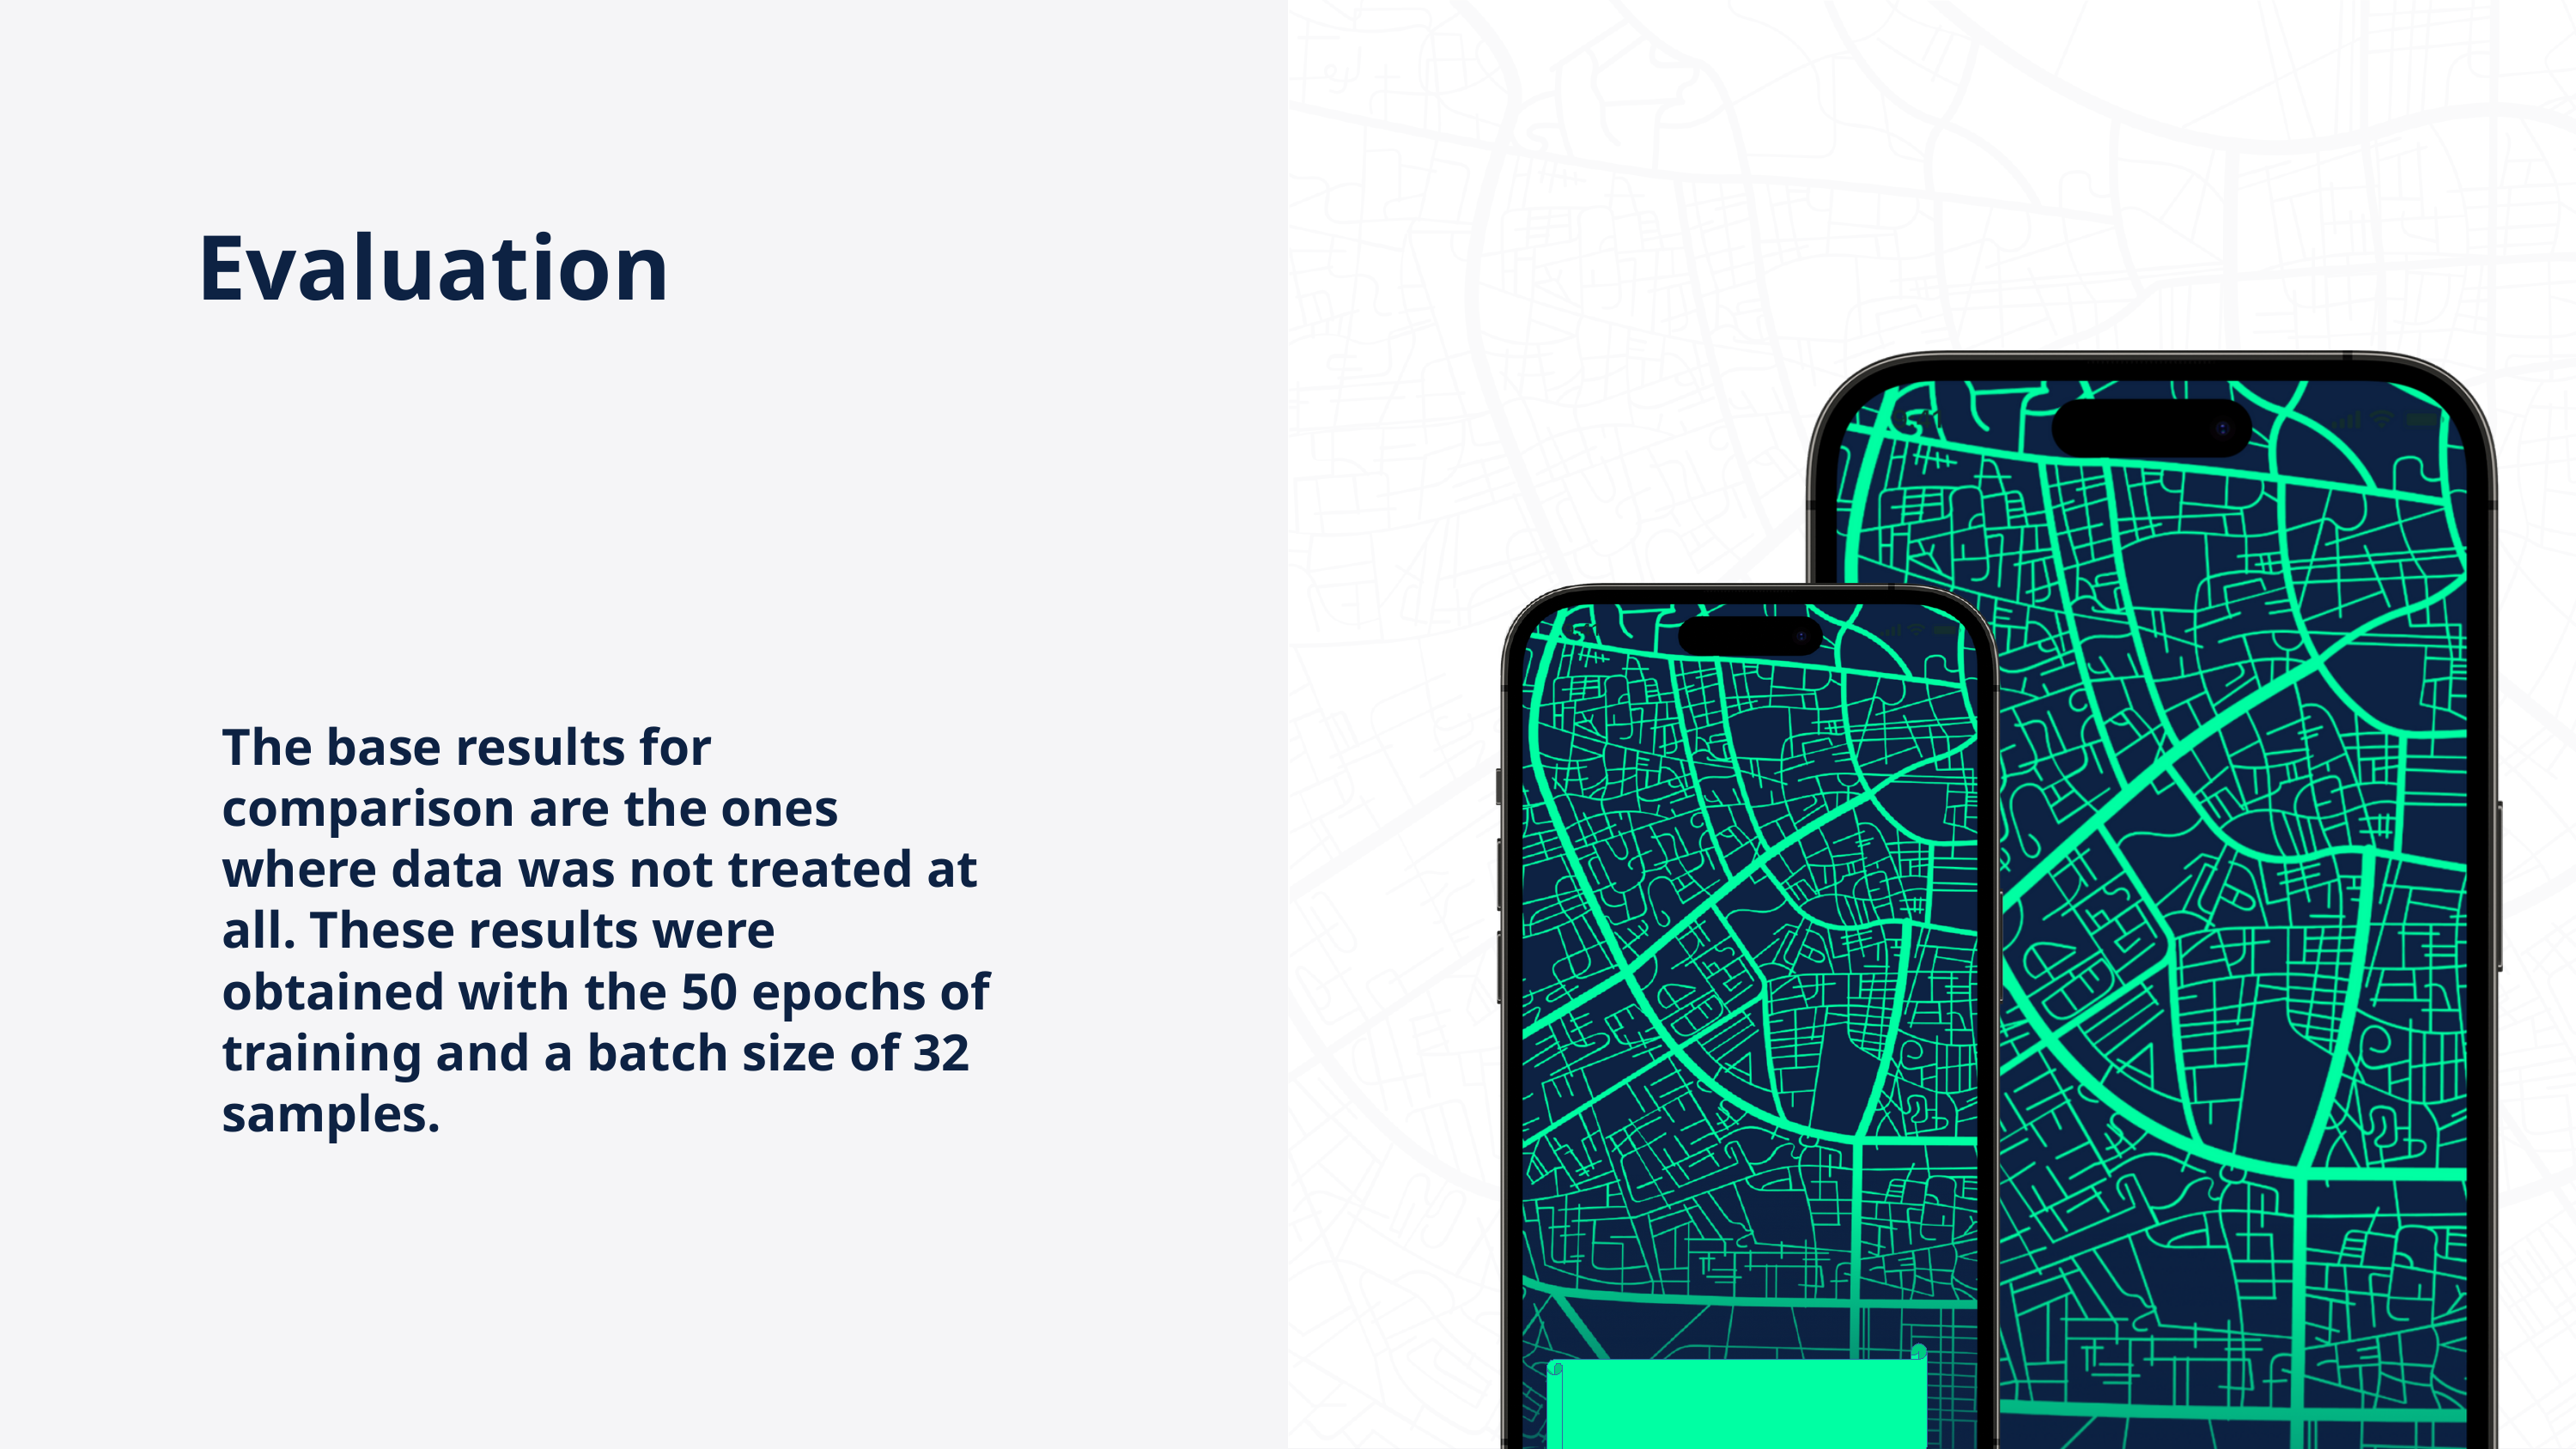

Evaluation
The base results for comparison are the ones where data was not treated at all. These results were obtained with the 50 epochs of training and a batch size of 32 samples.